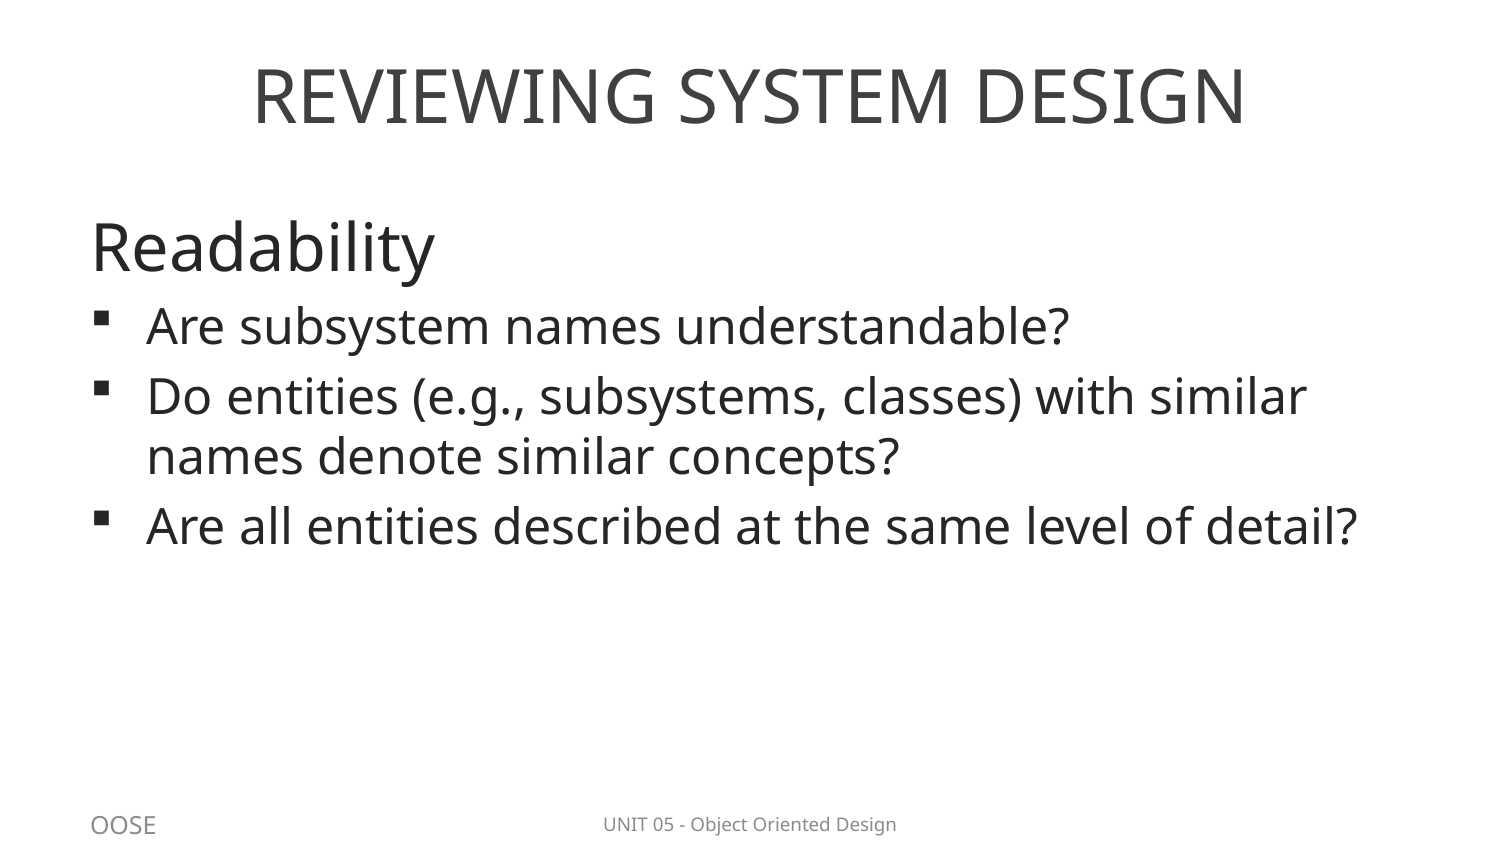

# Reviewing system design
Readability
Are subsystem names understandable?
Do entities (e.g., subsystems, classes) with similar names denote similar concepts?
Are all entities described at the same level of detail?
OOSE
UNIT 05 - Object Oriented Design